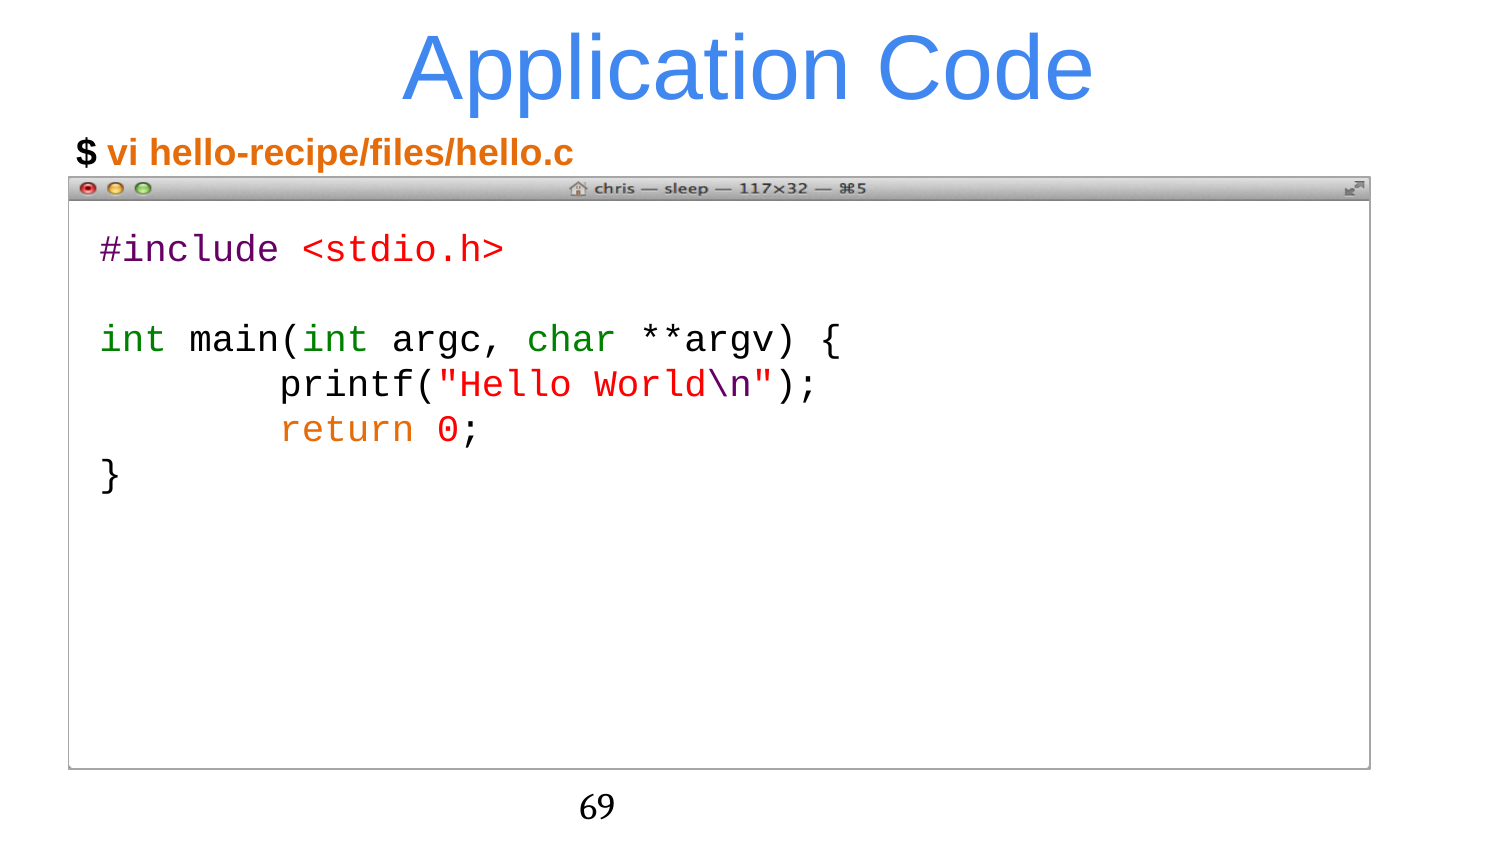

Application Code
$ vi hello-recipe/files/hello.c
#include <stdio.h>
int main(int argc, char **argv) {
 printf("Hello World\n");
 return 0;
}